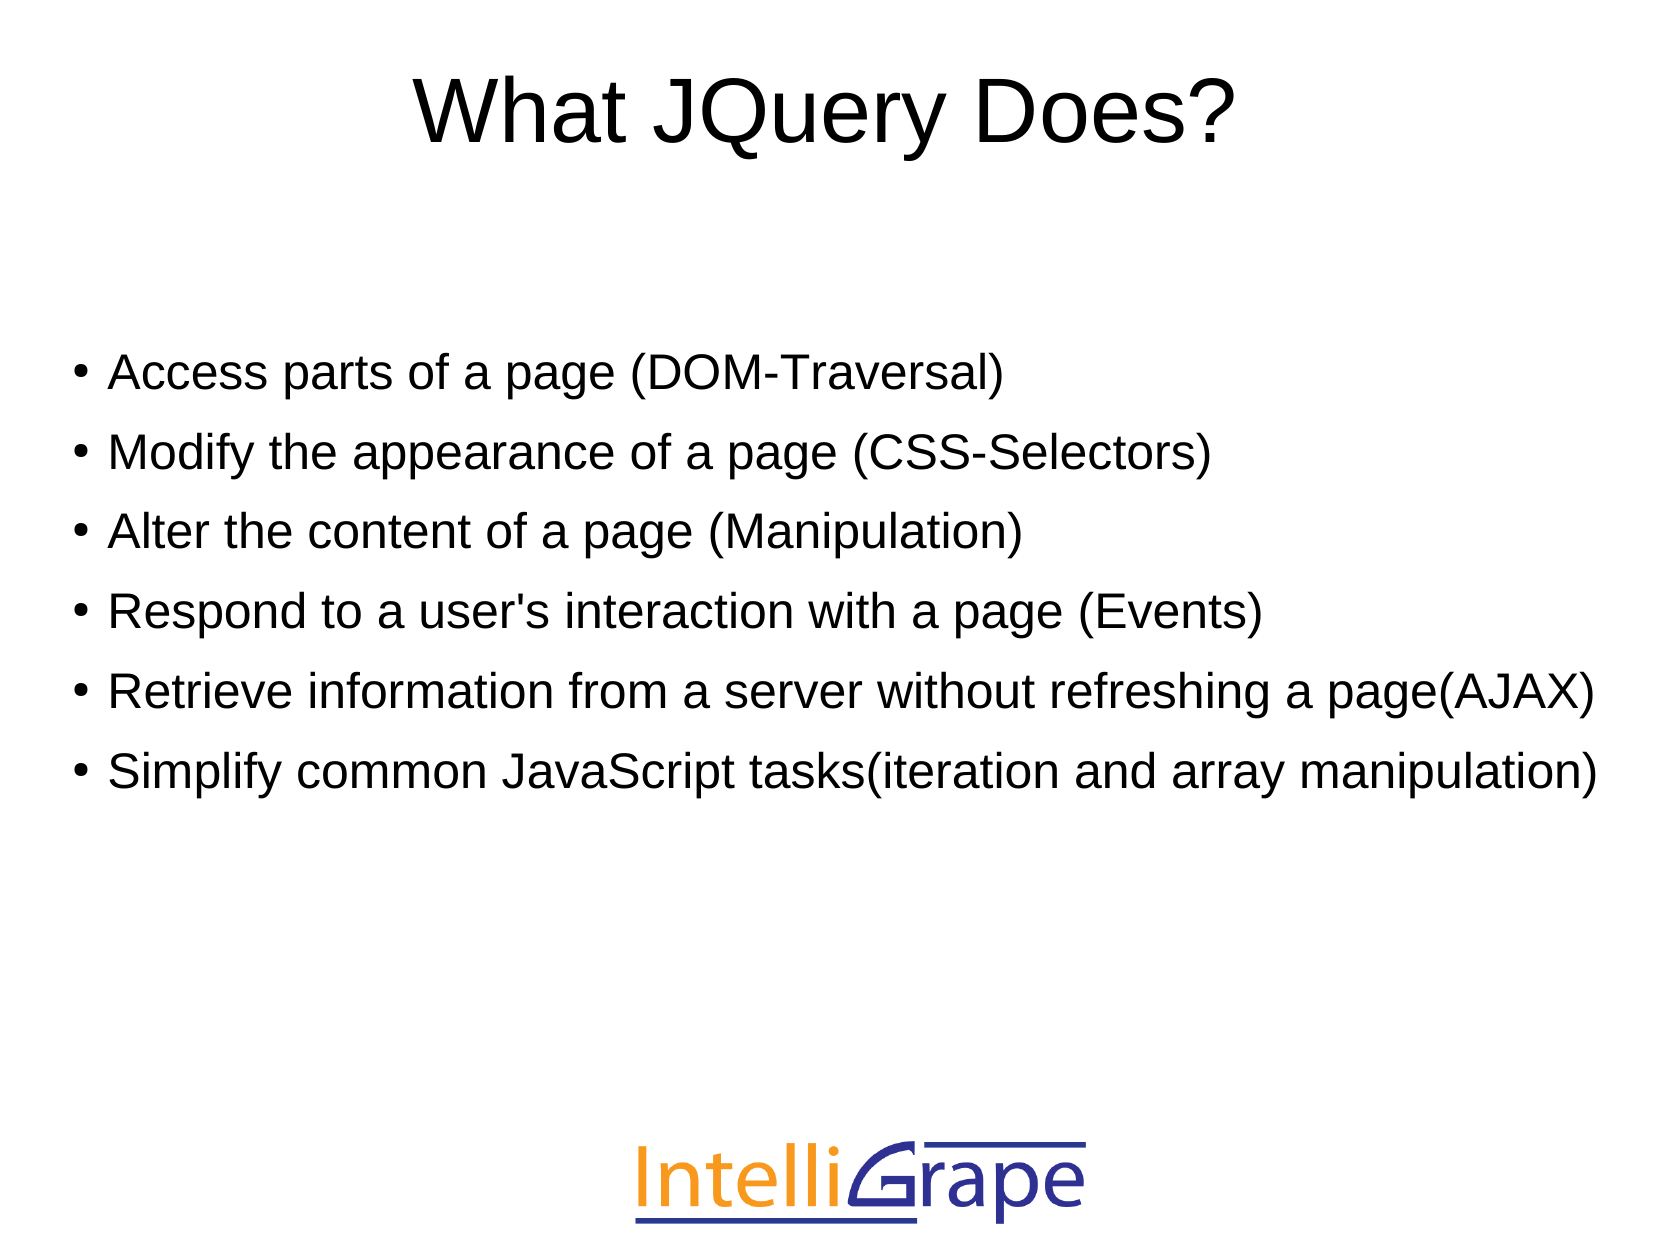

# What JQuery Does?
Access parts of a page (DOM-Traversal)
Modify the appearance of a page (CSS-Selectors)
Alter the content of a page (Manipulation)
Respond to a user's interaction with a page (Events)
Retrieve information from a server without refreshing a page(AJAX)
Simplify common JavaScript tasks(iteration and array manipulation)